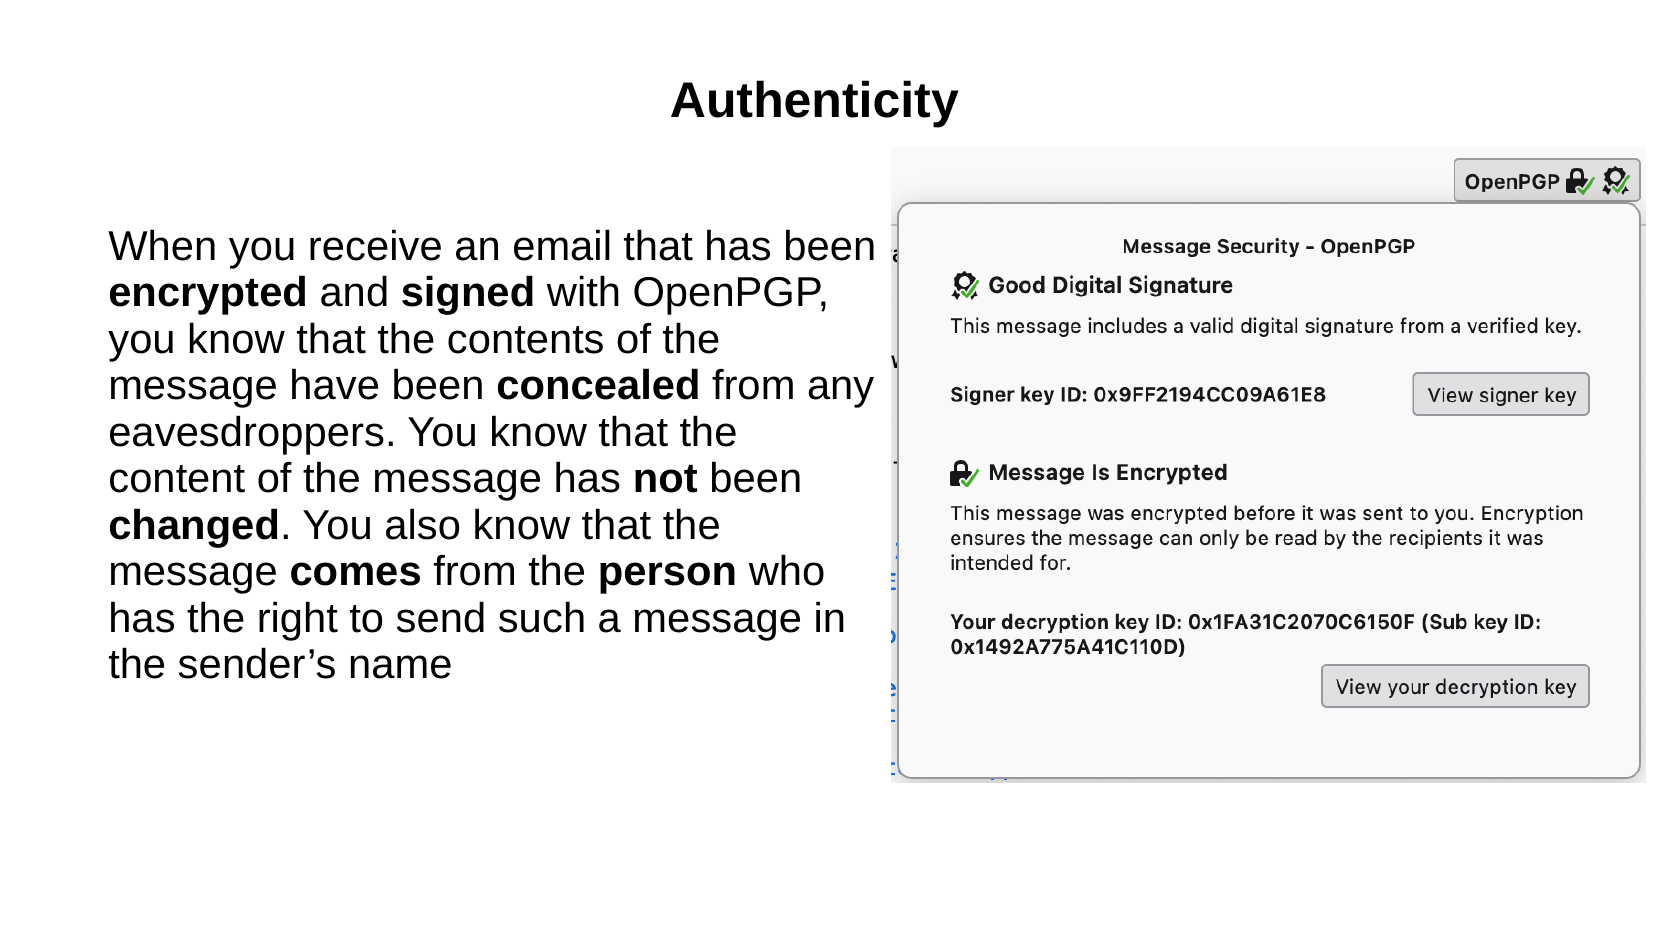

# Authenticity
When you receive an email that has been encrypted and signed with OpenPGP, you know that the contents of the message have been concealed from any eavesdroppers. You know that the content of the message has not been changed. You also know that the message comes from the person who has the right to send such a message in the sender’s name